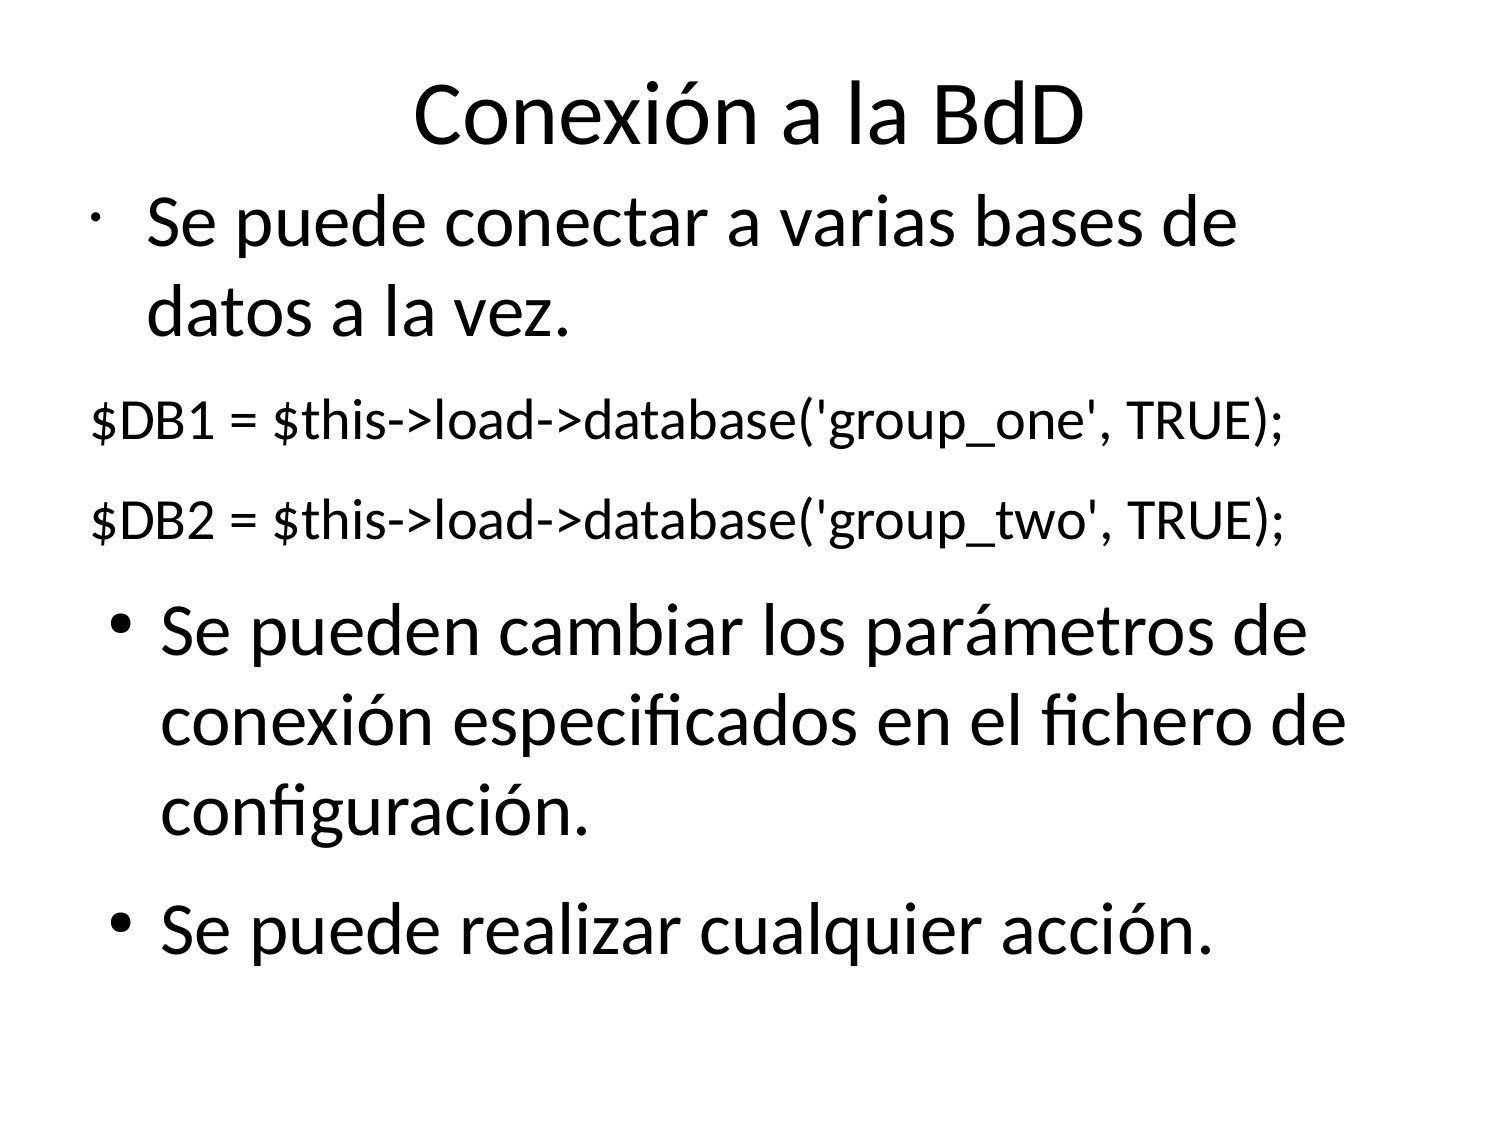

# Conexión a la BdD
Se puede conectar a varias bases de datos a la vez.
$DB1 = $this->load->database('group_one', TRUE);
$DB2 = $this->load->database('group_two', TRUE);
Se pueden cambiar los parámetros de conexión especificados en el fichero de configuración.
Se puede realizar cualquier acción.